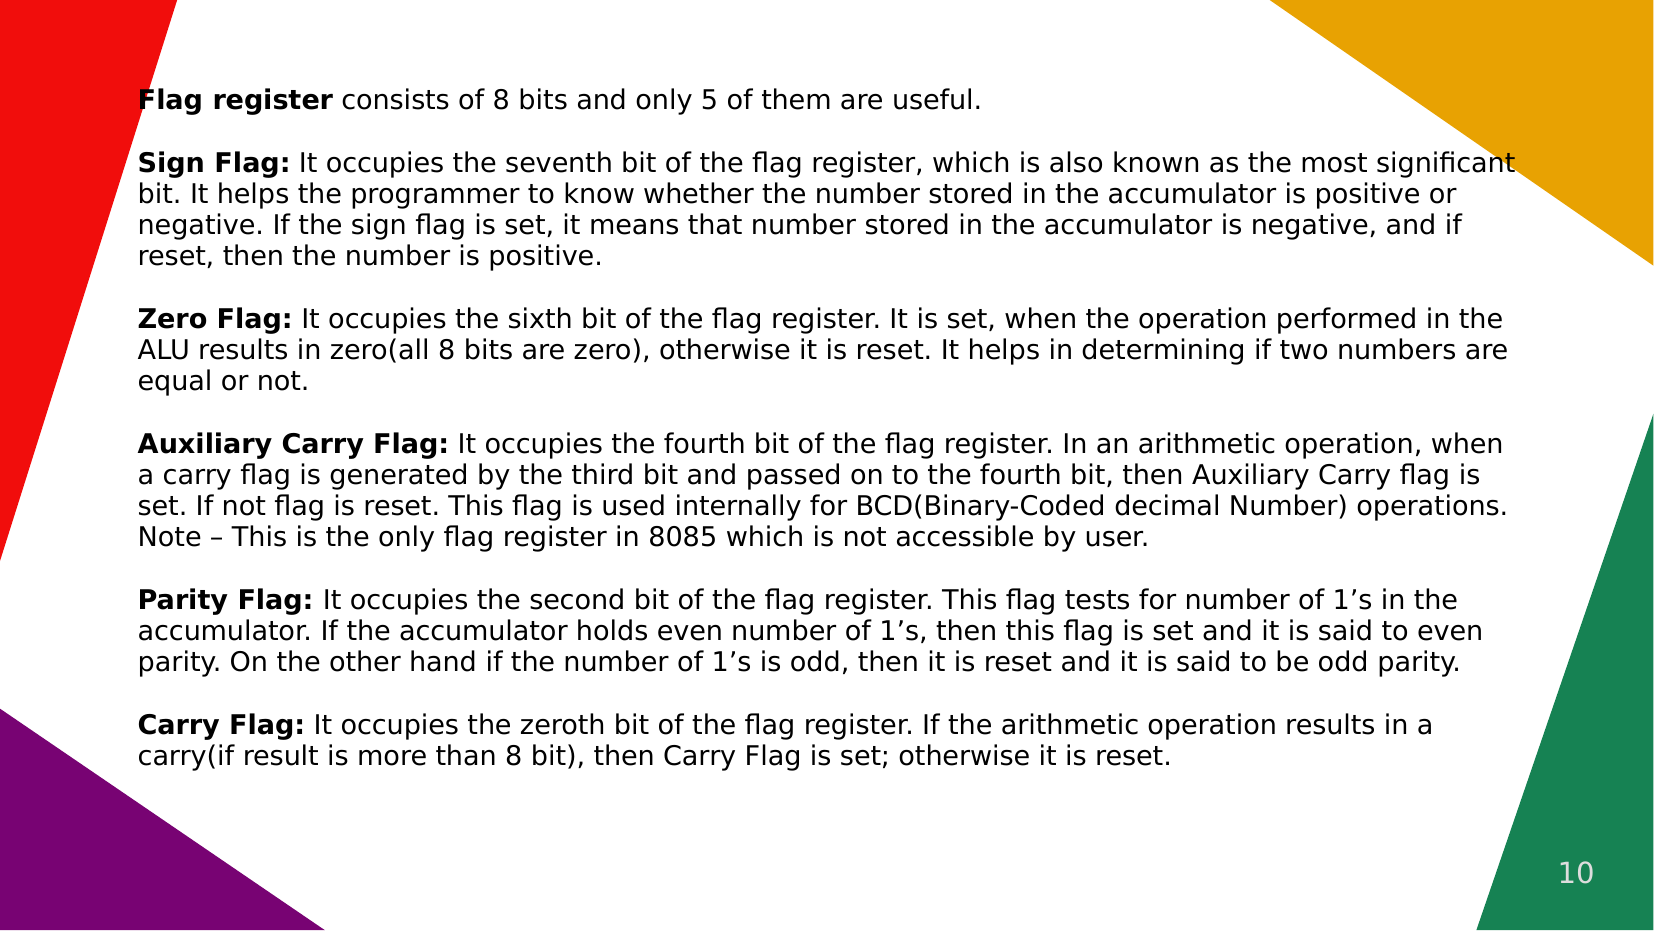

Flag register consists of 8 bits and only 5 of them are useful.
Sign Flag: It occupies the seventh bit of the flag register, which is also known as the most significant bit. It helps the programmer to know whether the number stored in the accumulator is positive or negative. If the sign flag is set, it means that number stored in the accumulator is negative, and if reset, then the number is positive.
Zero Flag: It occupies the sixth bit of the flag register. It is set, when the operation performed in the ALU results in zero(all 8 bits are zero), otherwise it is reset. It helps in determining if two numbers are equal or not.
Auxiliary Carry Flag: It occupies the fourth bit of the flag register. In an arithmetic operation, when a carry flag is generated by the third bit and passed on to the fourth bit, then Auxiliary Carry flag is set. If not flag is reset. This flag is used internally for BCD(Binary-Coded decimal Number) operations.
Note – This is the only flag register in 8085 which is not accessible by user.
Parity Flag: It occupies the second bit of the flag register. This flag tests for number of 1’s in the accumulator. If the accumulator holds even number of 1’s, then this flag is set and it is said to even parity. On the other hand if the number of 1’s is odd, then it is reset and it is said to be odd parity.
Carry Flag: It occupies the zeroth bit of the flag register. If the arithmetic operation results in a carry(if result is more than 8 bit), then Carry Flag is set; otherwise it is reset.
10